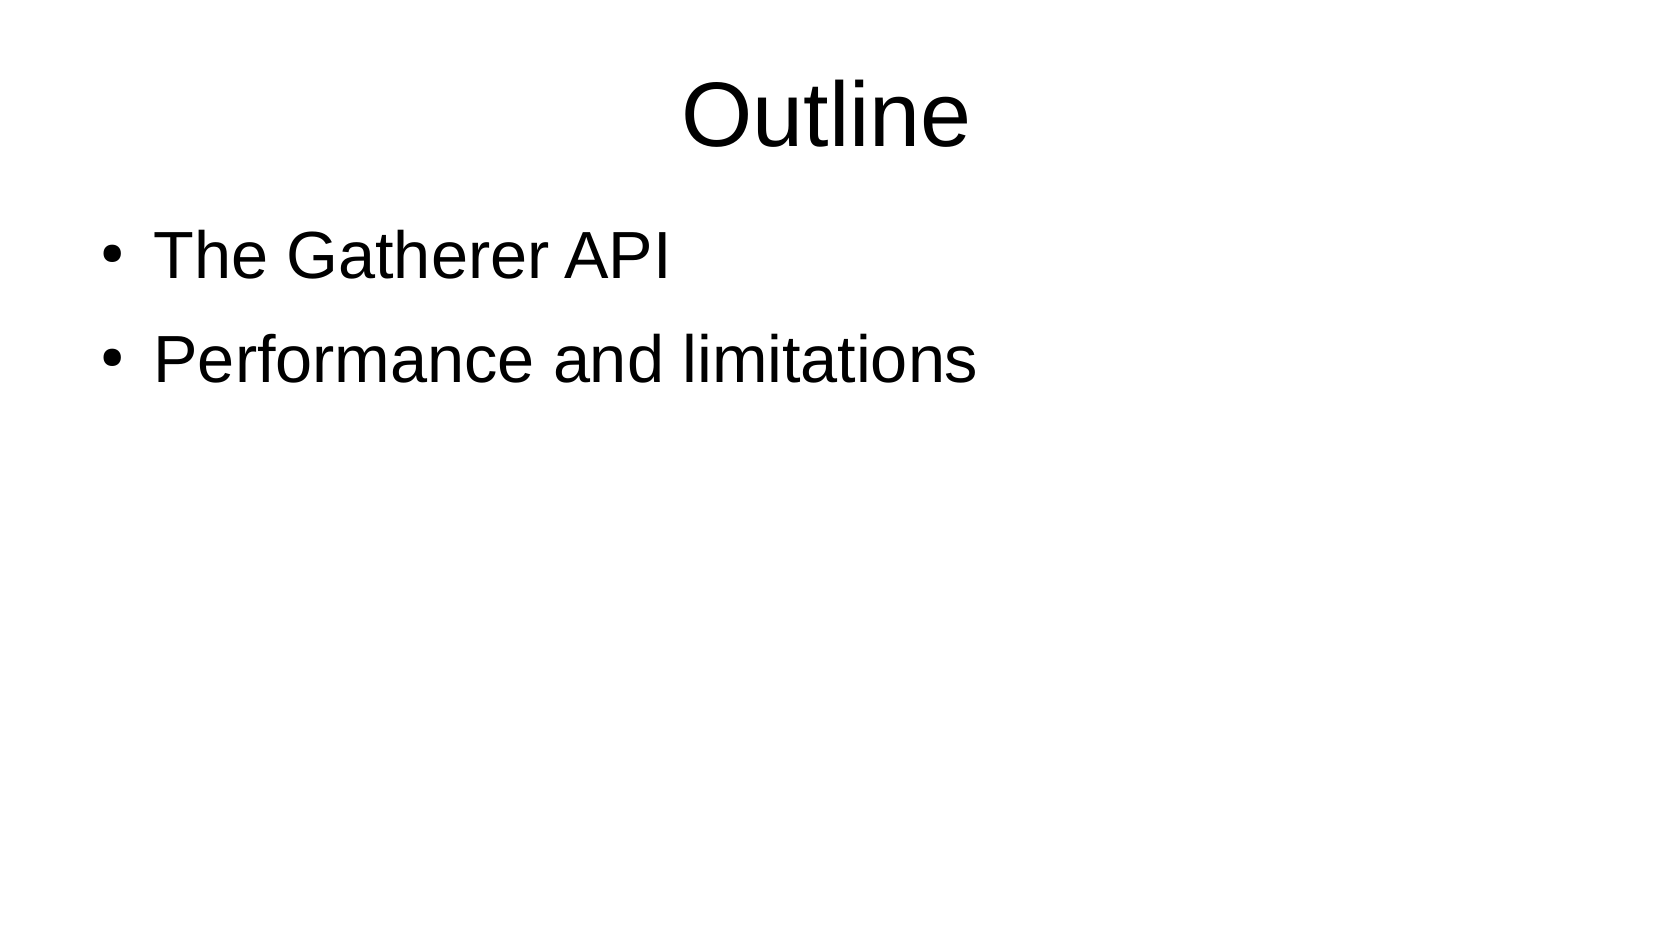

# Outline
The Gatherer API
Performance and limitations